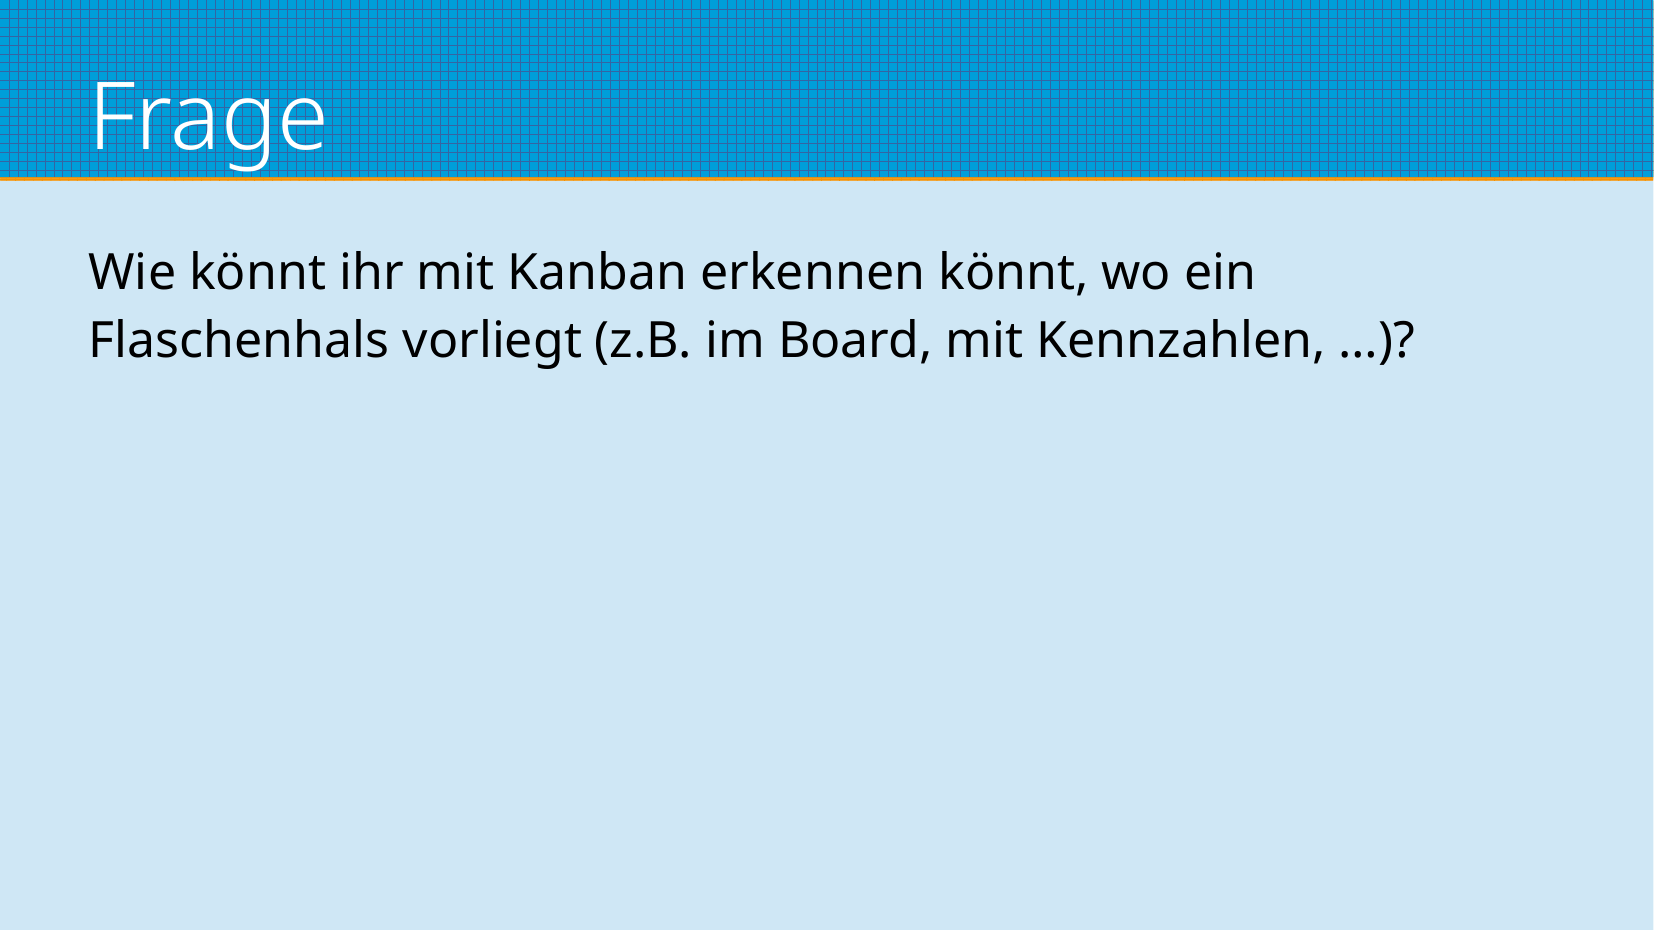

# Frage
Wie könnt ihr mit Kanban erkennen könnt, wo ein Flaschenhals vorliegt (z.B. im Board, mit Kennzahlen, …)?